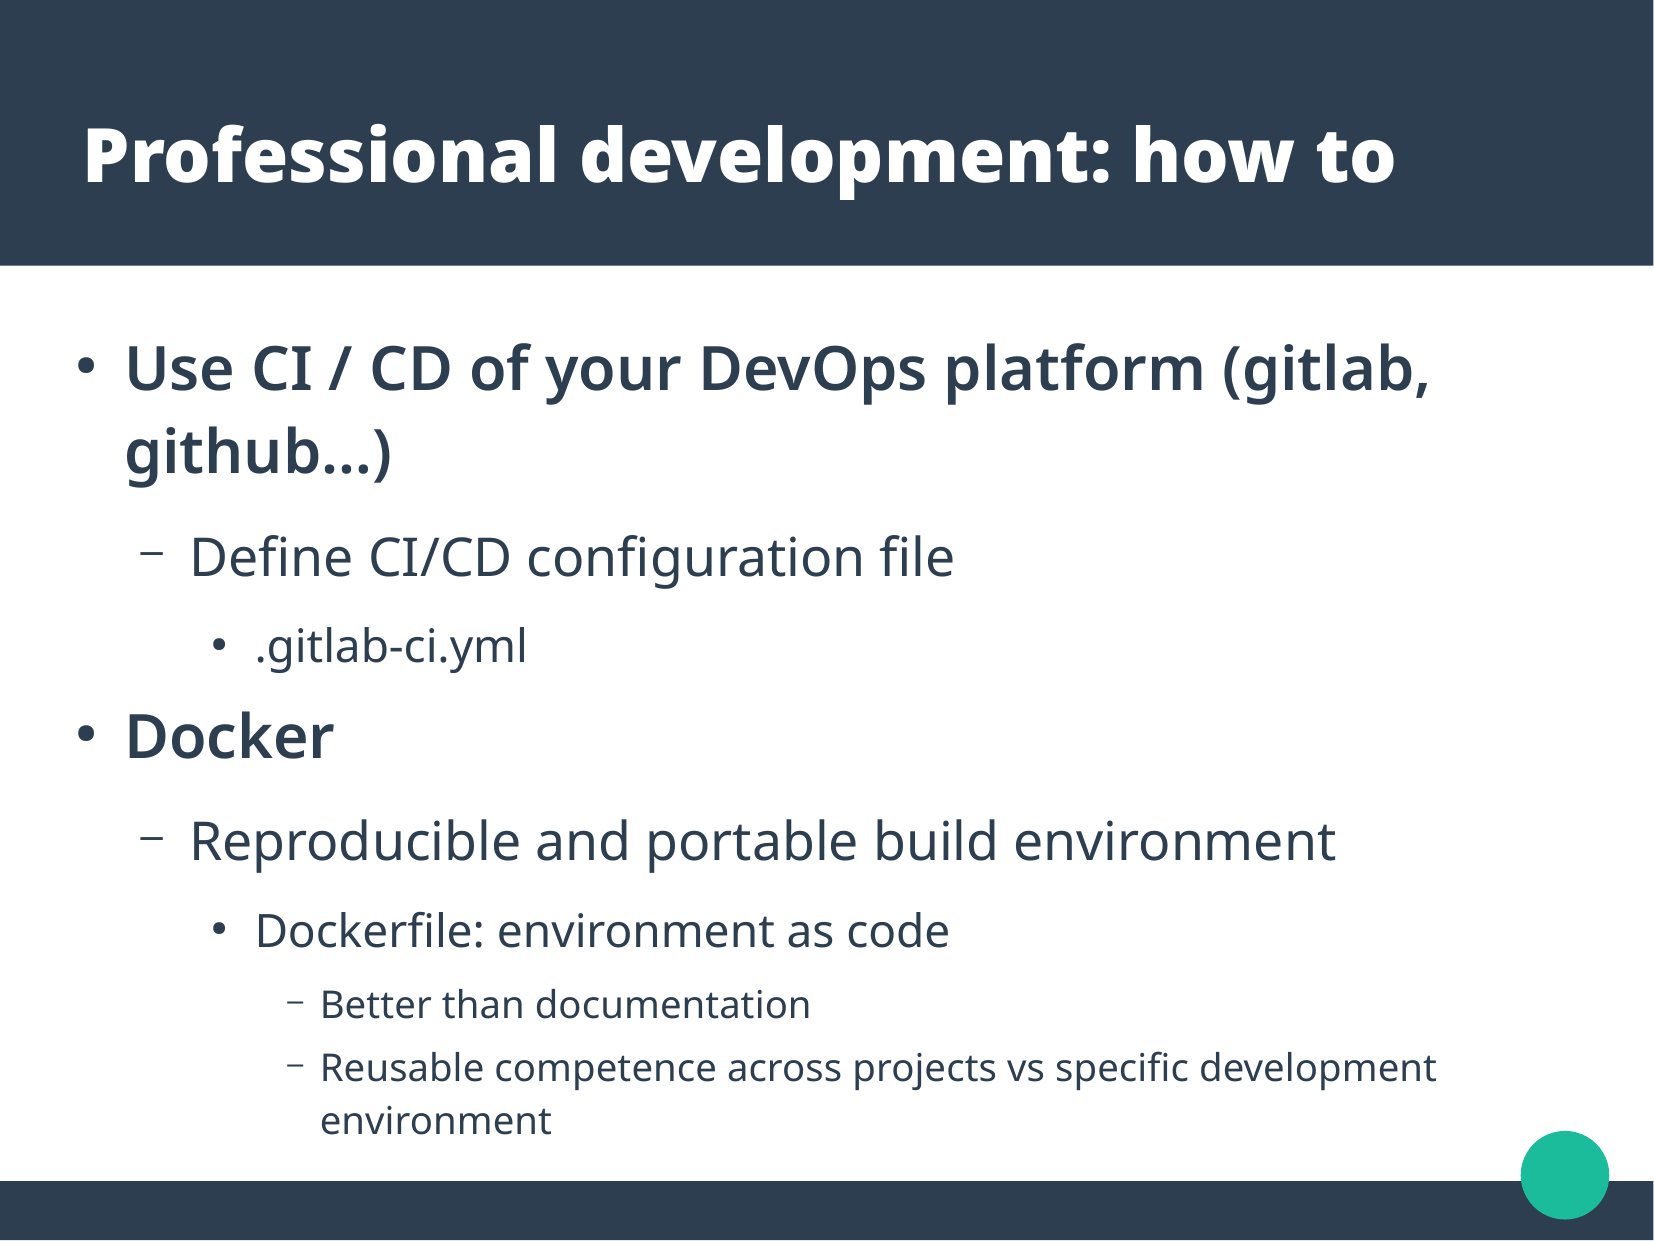

# Professional development: how to
Use CI / CD of your DevOps platform (gitlab, github…)
Define CI/CD configuration file
.gitlab-ci.yml
Docker
Reproducible and portable build environment
Dockerfile: environment as code
Better than documentation
Reusable competence across projects vs specific development environment